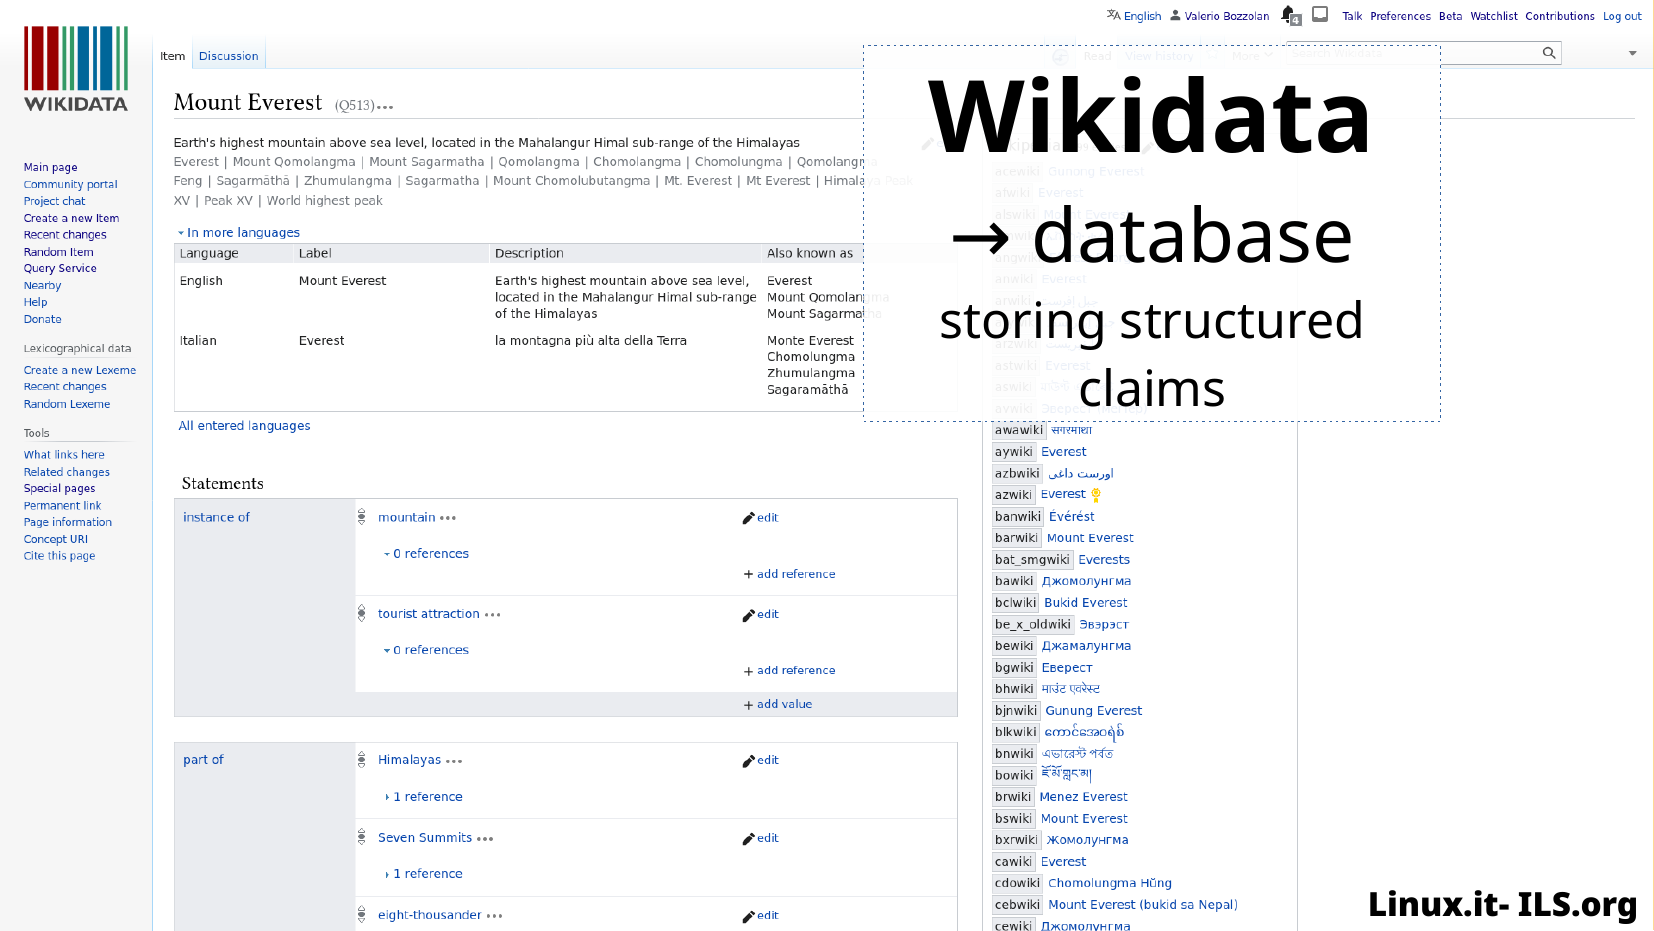

# Wikidata → database storing structured claims
Linux.it- ILS.org